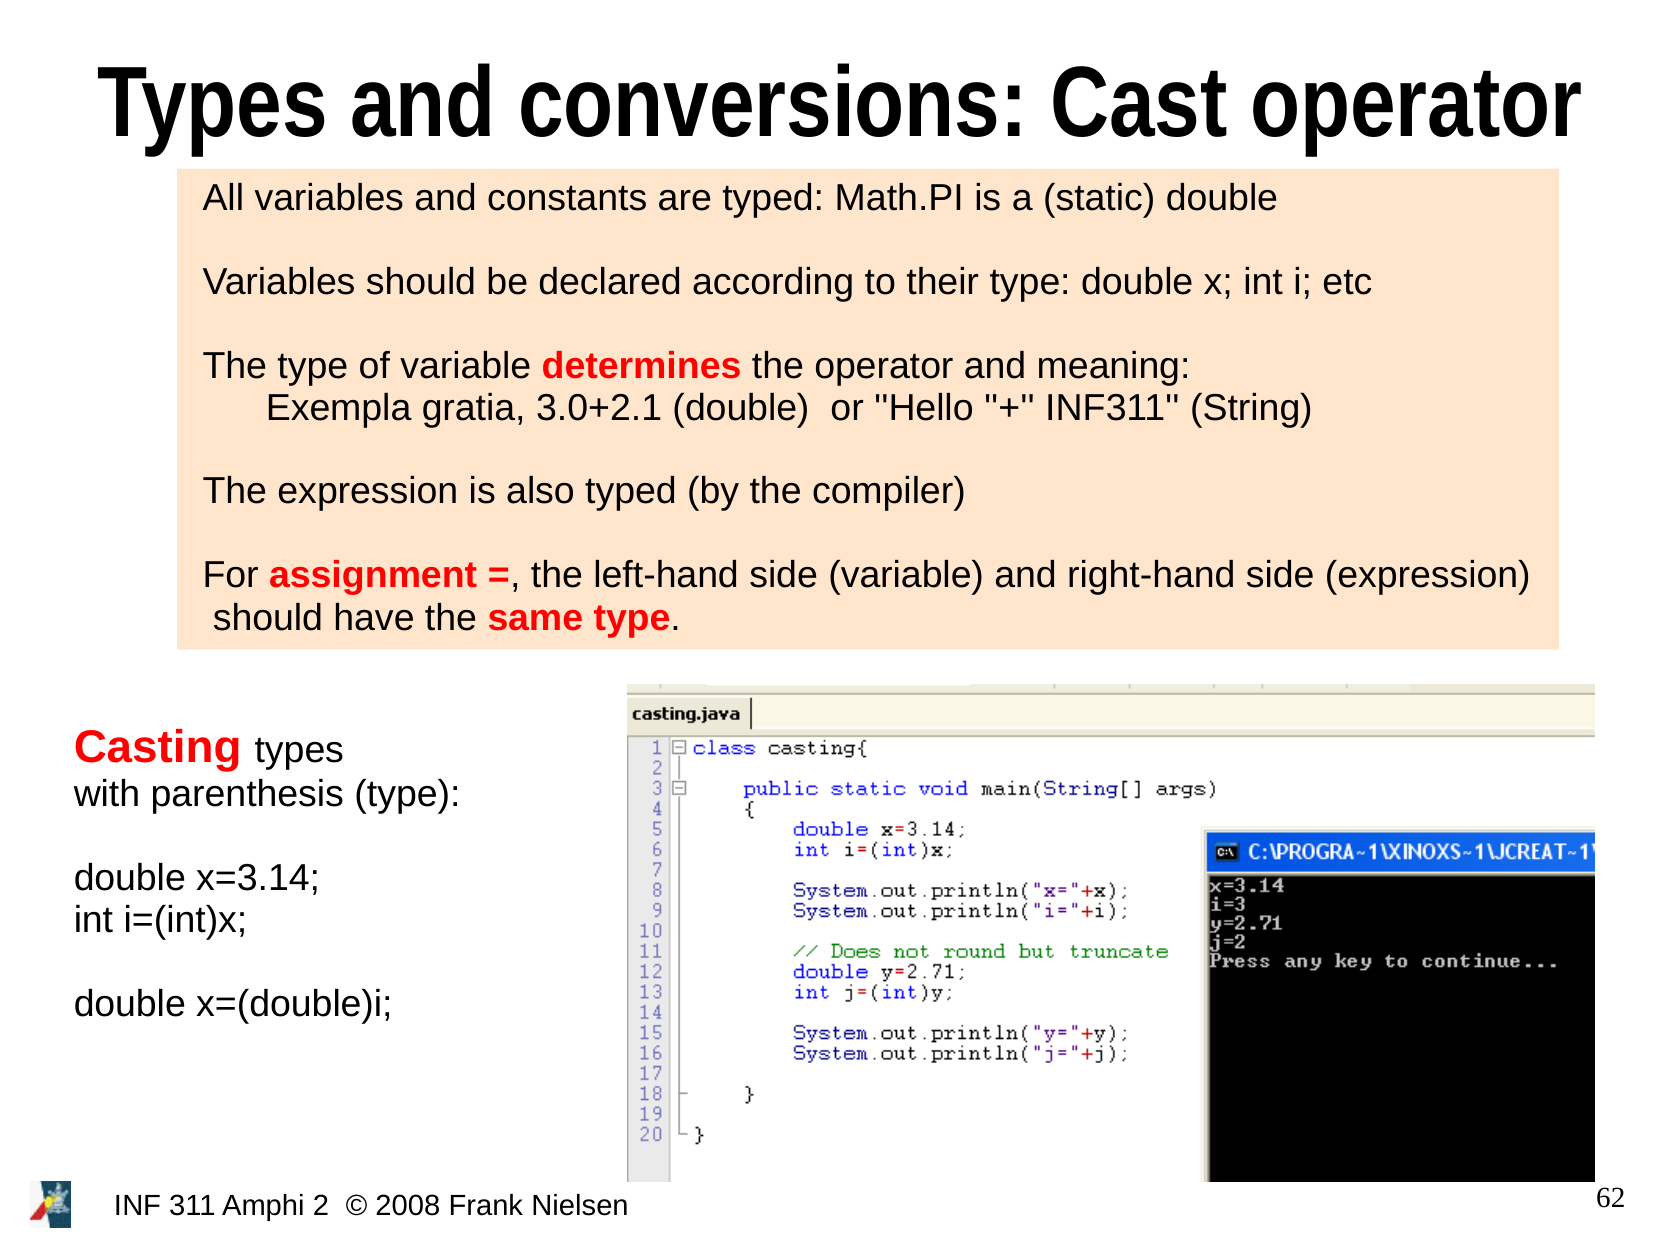

Types and conversions: Cast operator
 All variables and constants are typed: Math.PI is a (static) double
 Variables should be declared according to their type: double x; int i; etc
 The type of variable determines the operator and meaning:
	Exempla gratia, 3.0+2.1 (double) or ''Hello ''+'' INF311'' (String)
 The expression is also typed (by the compiler)
 For assignment =, the left-hand side (variable) and right-hand side (expression)
 should have the same type.
Casting types
with parenthesis (type):
double x=3.14;
int i=(int)x;
double x=(double)i;